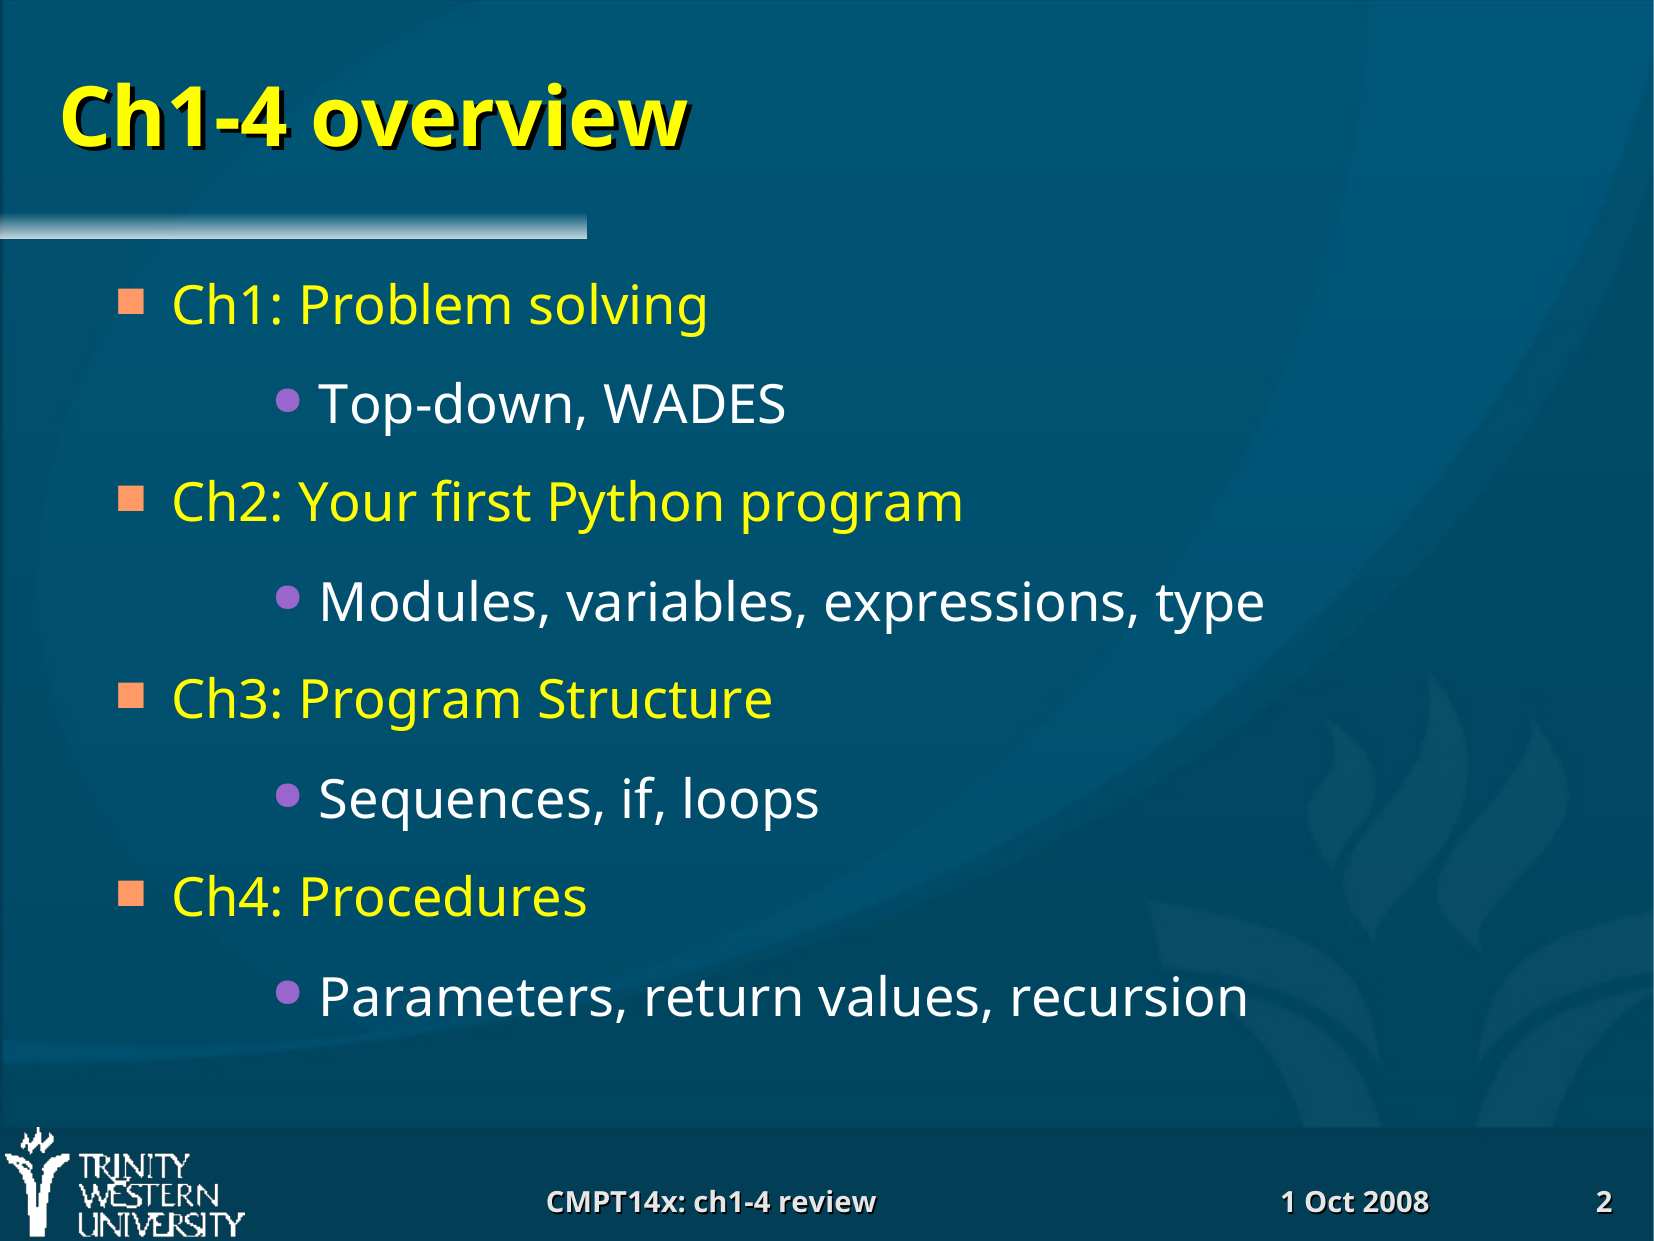

# Ch1-4 overview
Ch1: Problem solving
Top-down, WADES
Ch2: Your first Python program
Modules, variables, expressions, type
Ch3: Program Structure
Sequences, if, loops
Ch4: Procedures
Parameters, return values, recursion
CMPT14x: ch1-4 review
1 Oct 2008
2